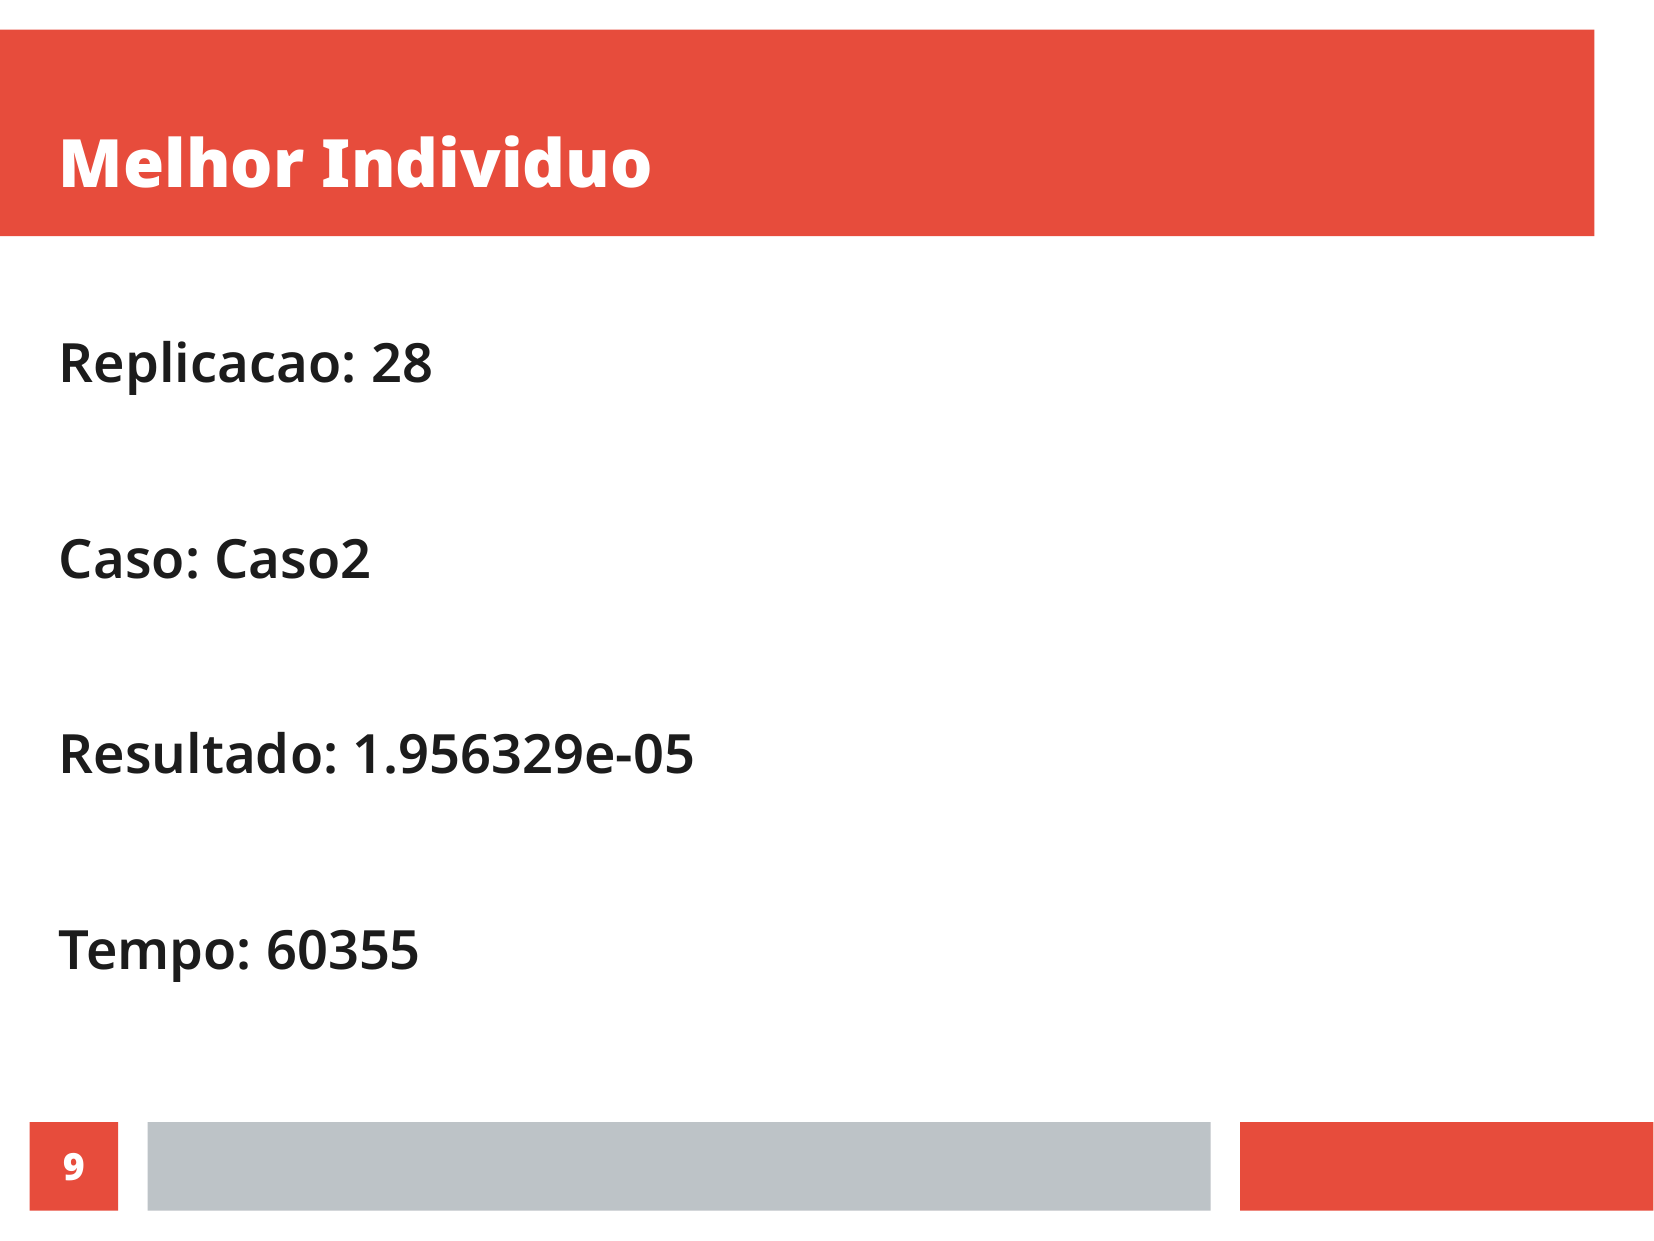

# Melhor Individuo
Replicacao: 28
Caso: Caso2
Resultado: 1.956329e-05
Tempo: 60355
9